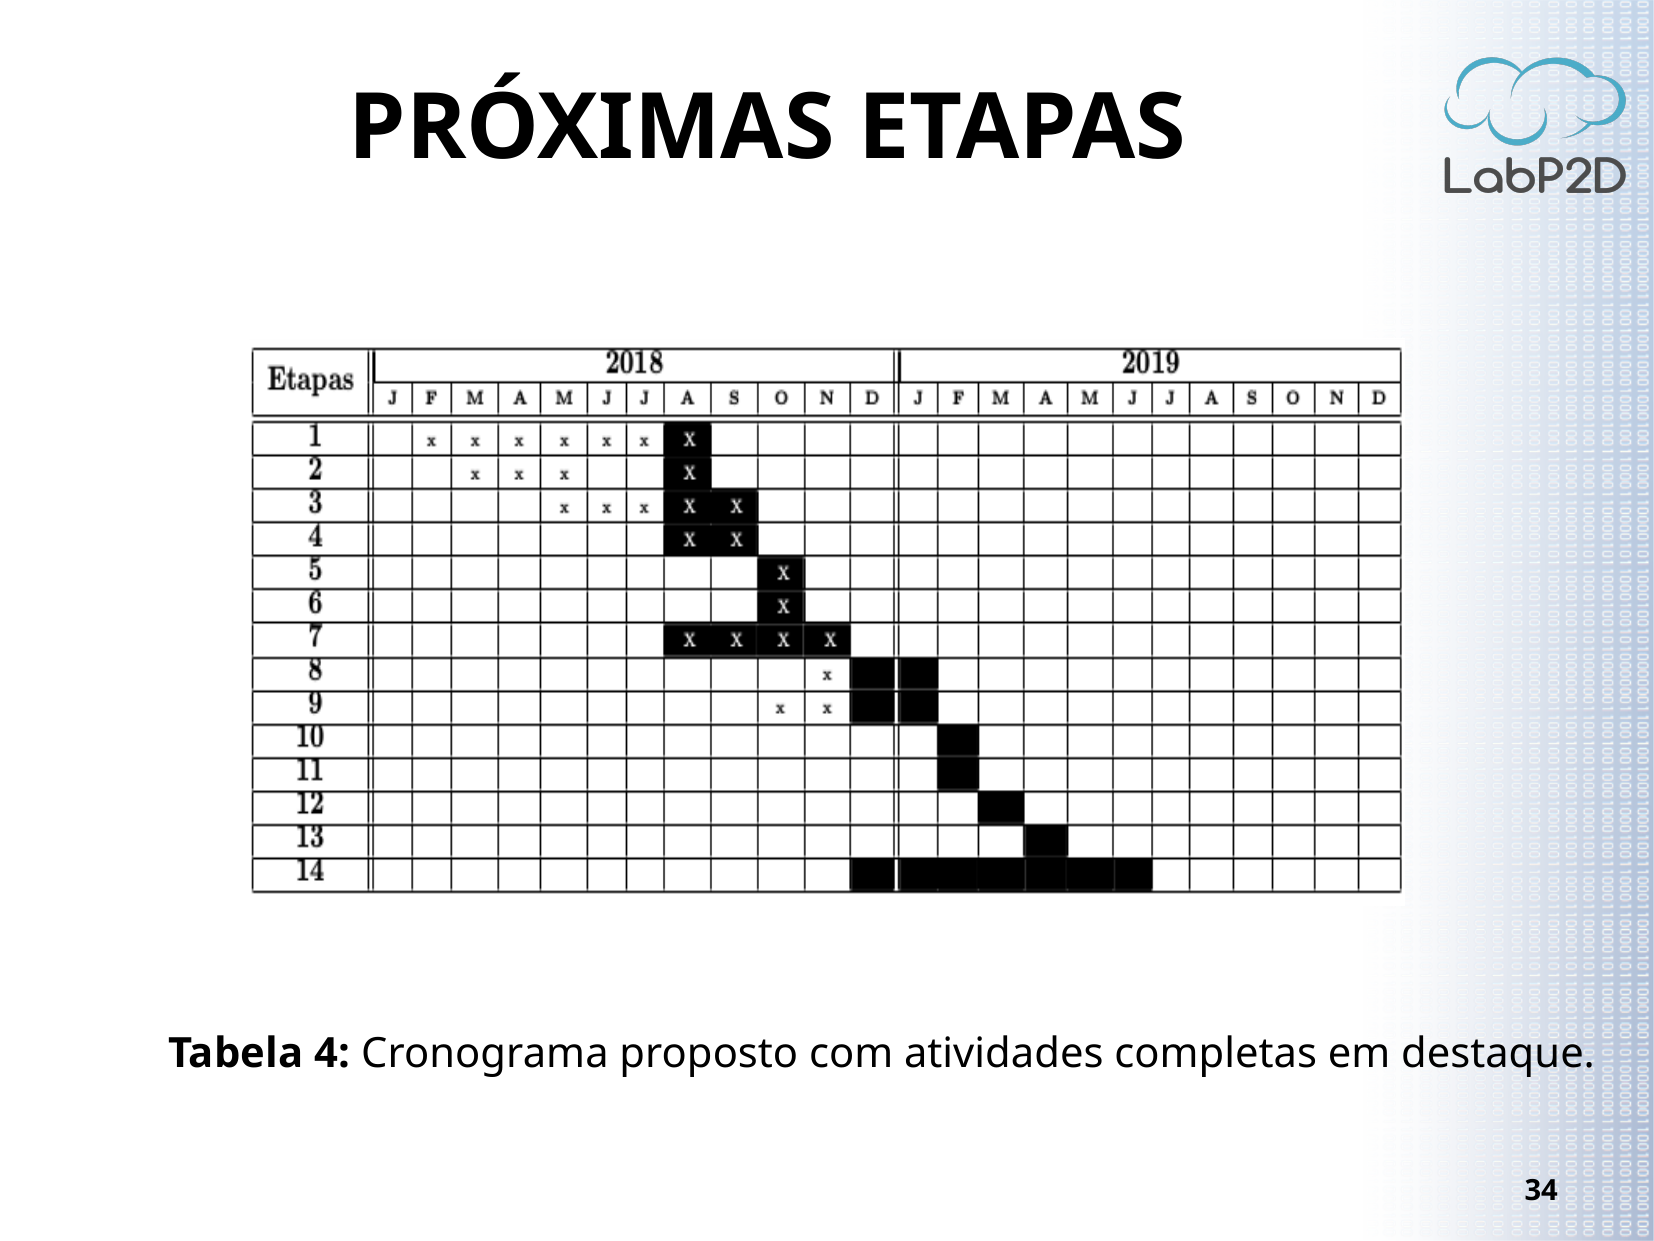

# PRÓXIMAS ETAPAS
Tabela 4: Cronograma proposto com atividades completas em destaque.
34